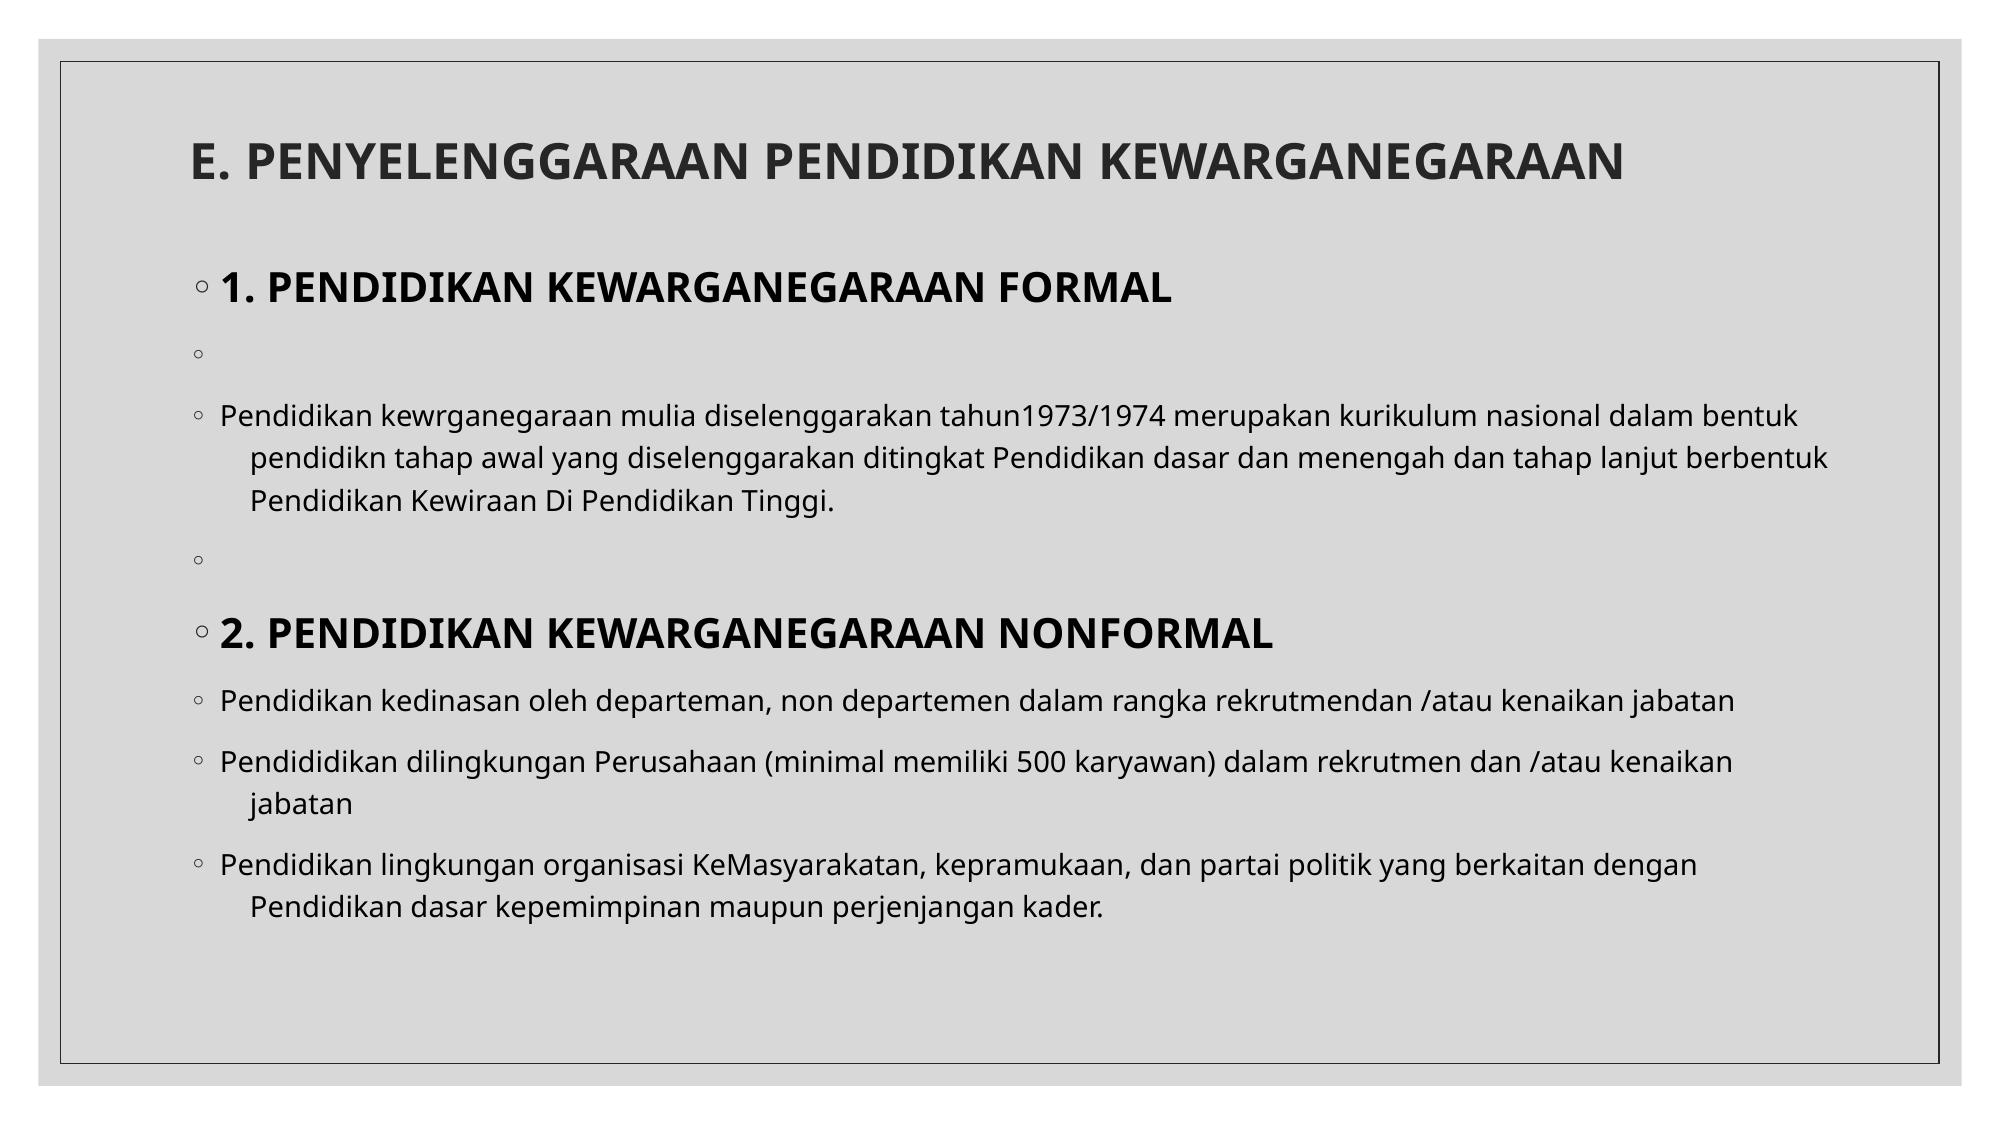

# E. PENYELENGGARAAN PENDIDIKAN KEWARGANEGARAAN
1. PENDIDIKAN KEWARGANEGARAAN FORMAL
Pendidikan kewrganegaraan mulia diselenggarakan tahun1973/1974 merupakan kurikulum nasional dalam bentuk pendidikn tahap awal yang diselenggarakan ditingkat Pendidikan dasar dan menengah dan tahap lanjut berbentuk Pendidikan Kewiraan Di Pendidikan Tinggi.
2. PENDIDIKAN KEWARGANEGARAAN NONFORMAL
Pendidikan kedinasan oleh departeman, non departemen dalam rangka rekrutmendan /atau kenaikan jabatan
Pendididikan dilingkungan Perusahaan (minimal memiliki 500 karyawan) dalam rekrutmen dan /atau kenaikan jabatan
Pendidikan lingkungan organisasi KeMasyarakatan, kepramukaan, dan partai politik yang berkaitan dengan Pendidikan dasar kepemimpinan maupun perjenjangan kader.